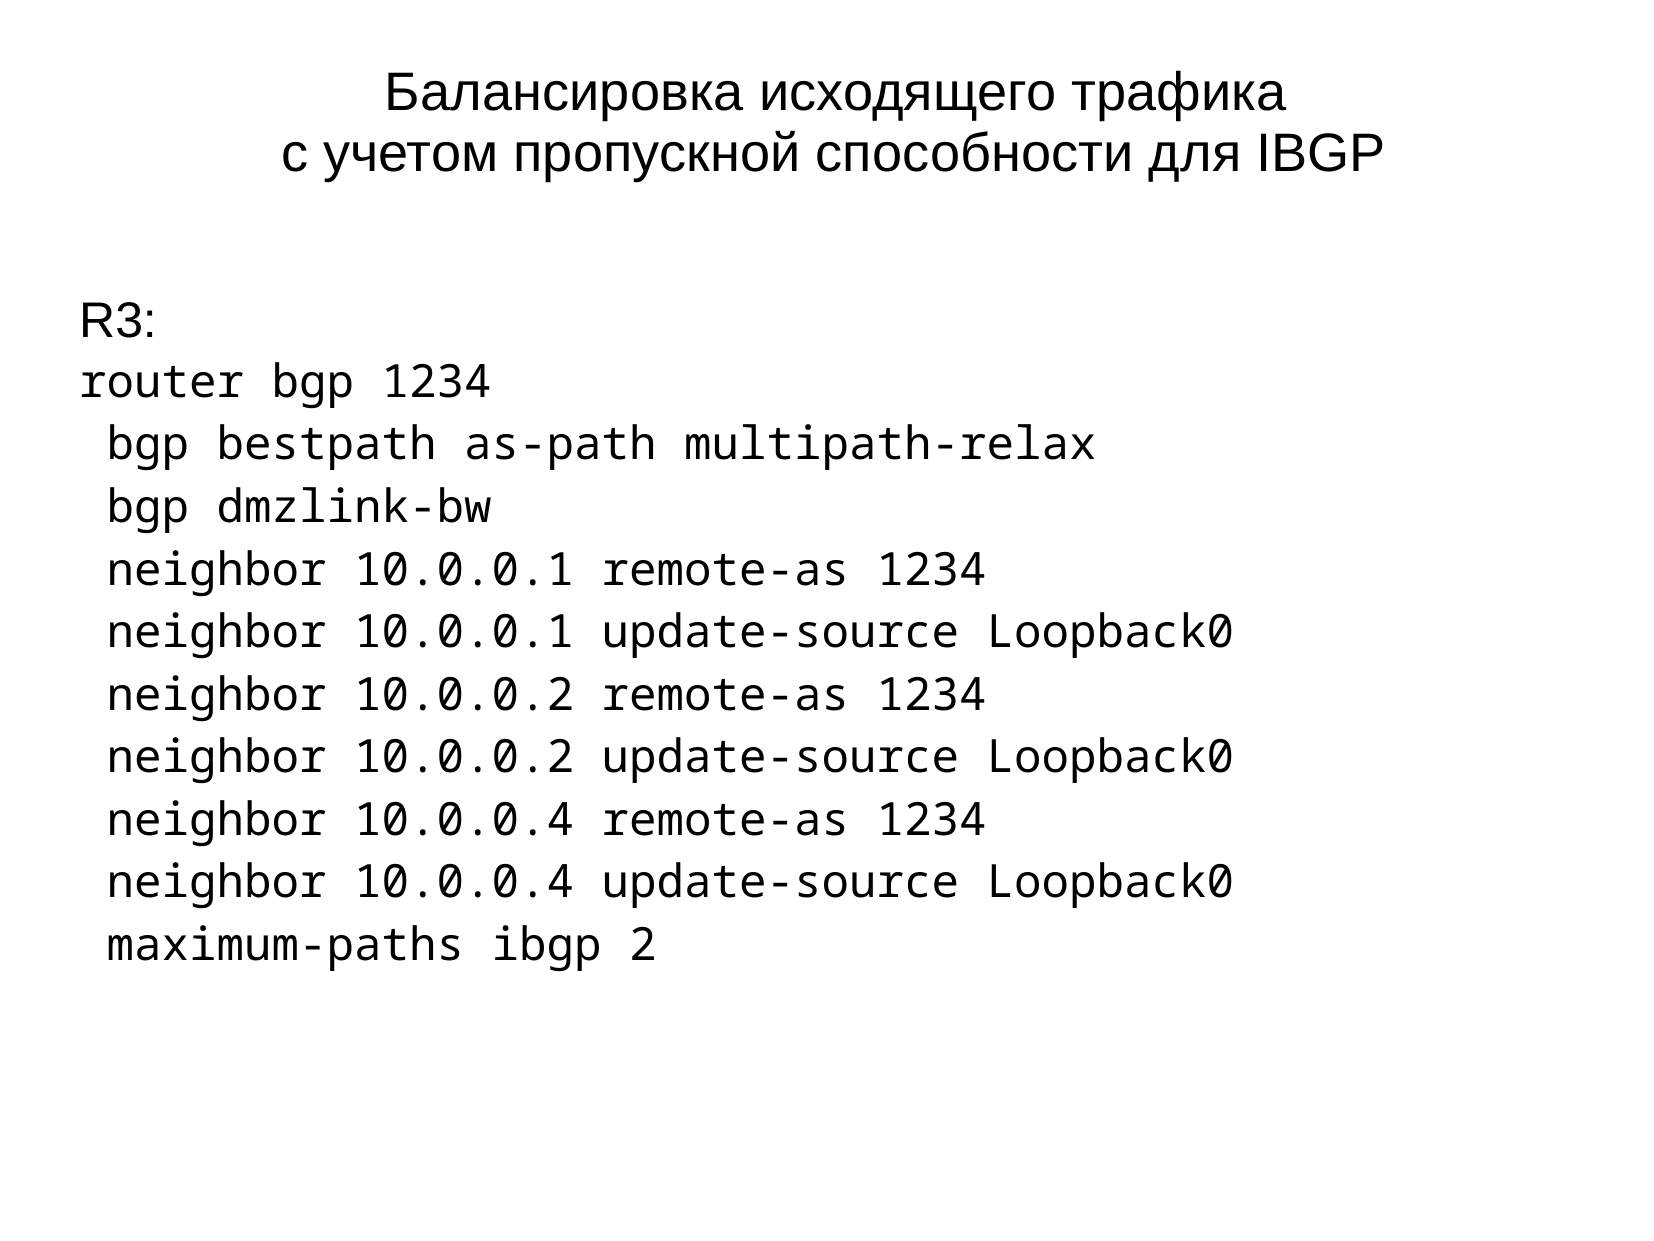

Балансировка исходящего трафика
 с учетом пропускной способности для IBGP
# R3:
router bgp 1234
 bgp bestpath as-path multipath-relax
 bgp dmzlink-bw
 neighbor 10.0.0.1 remote-as 1234
 neighbor 10.0.0.1 update-source Loopback0
 neighbor 10.0.0.2 remote-as 1234
 neighbor 10.0.0.2 update-source Loopback0
 neighbor 10.0.0.4 remote-as 1234
 neighbor 10.0.0.4 update-source Loopback0
 maximum-paths ibgp 2